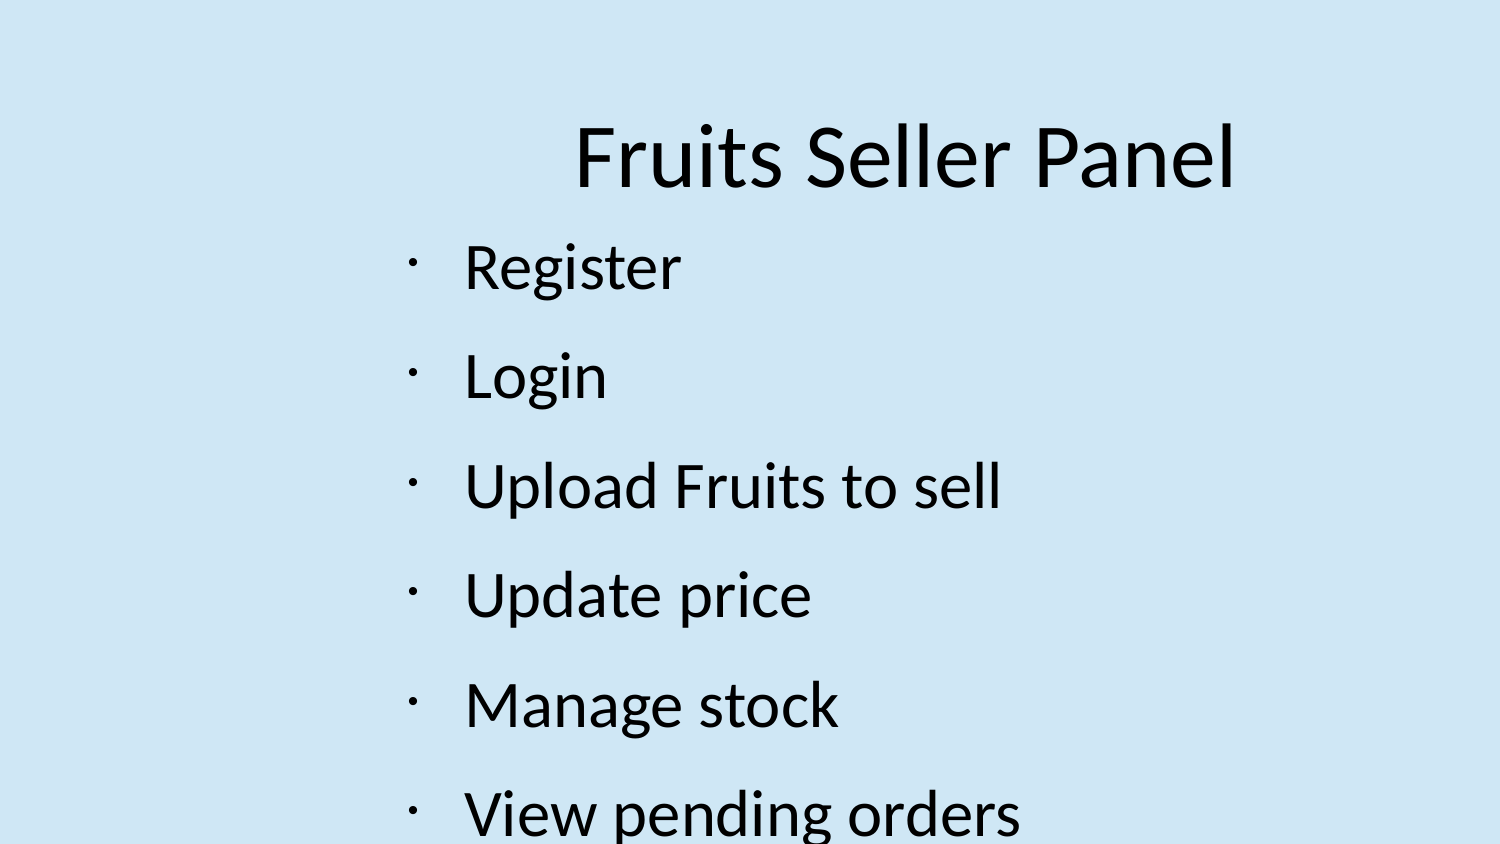

# Fruits Seller Panel
Register
Login
Upload Fruits to sell
Update price
Manage stock
View pending orders
Process orders
View Fruit quality wise detected order price
View ratings